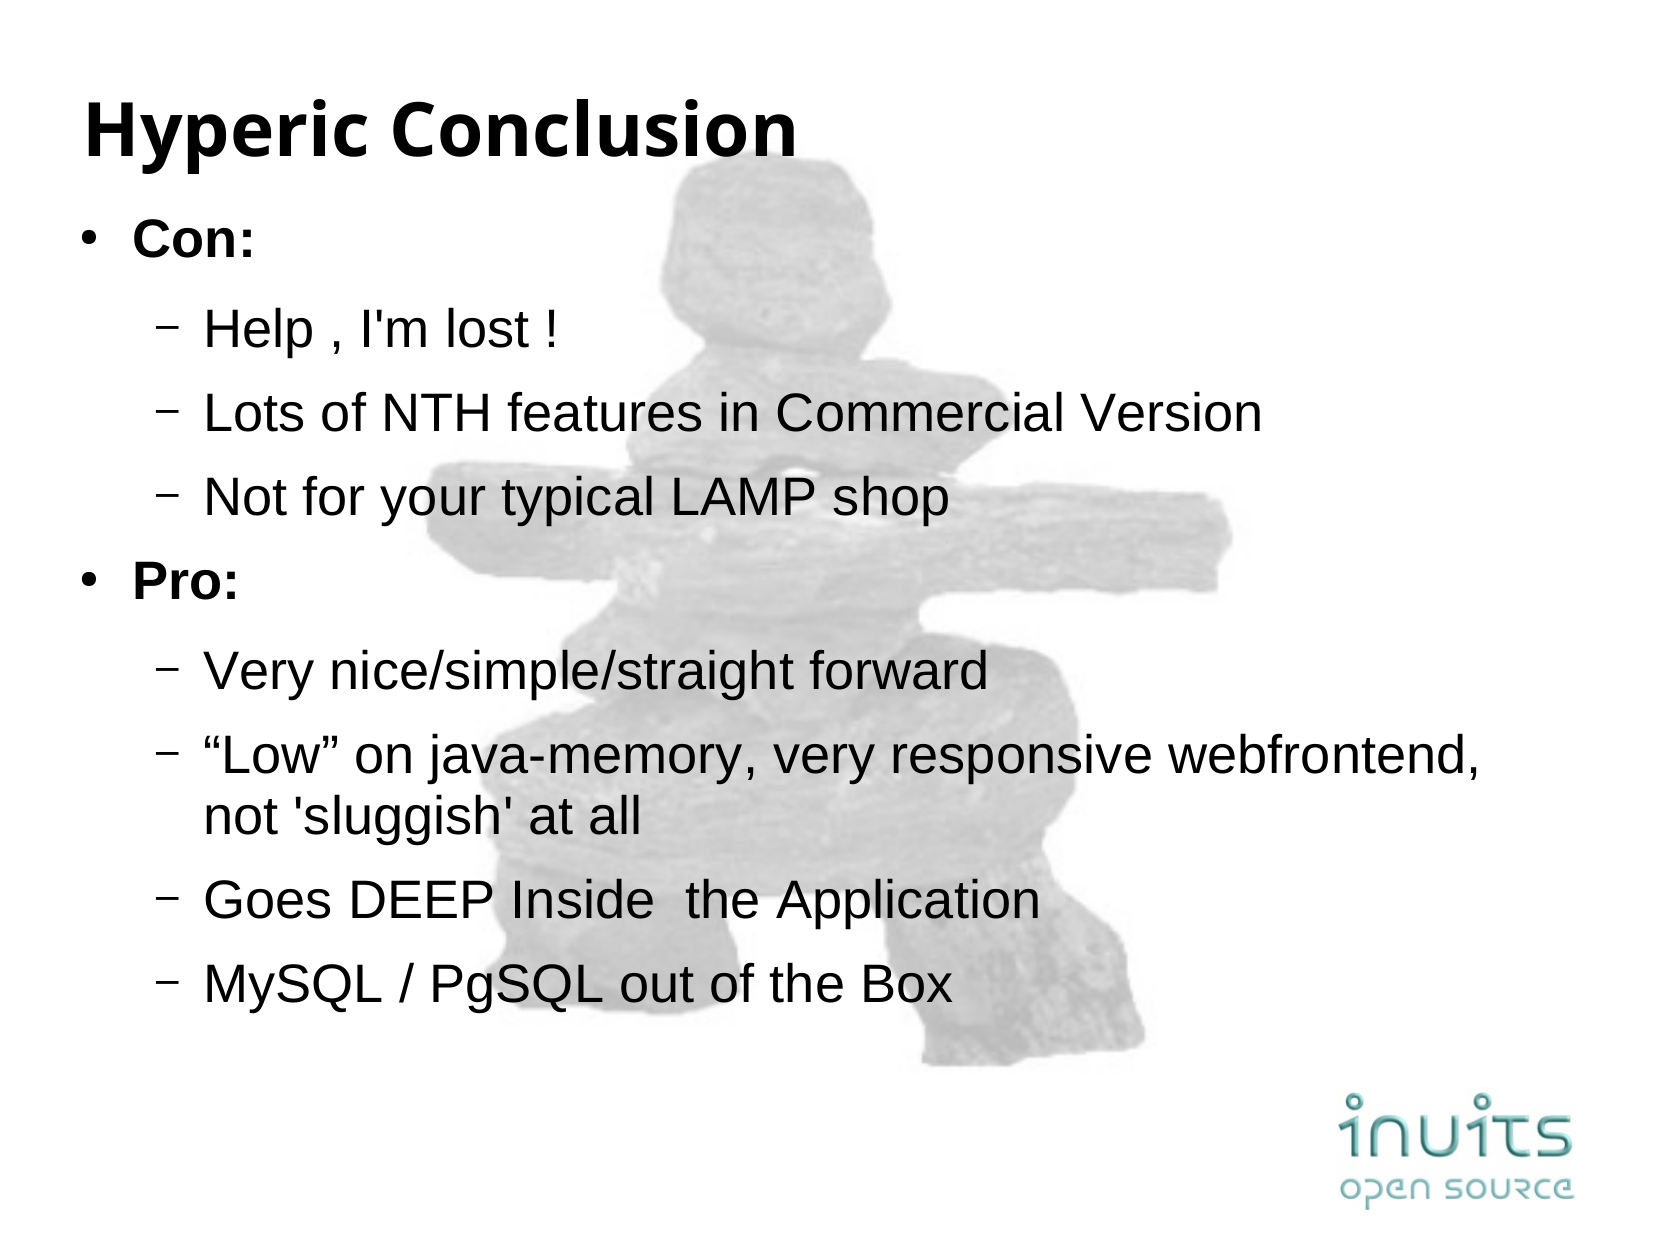

# Hyperic Conclusion
Con:
Help , I'm lost !
Lots of NTH features in Commercial Version
Not for your typical LAMP shop
Pro:
Very nice/simple/straight forward
“Low” on java-memory, very responsive webfrontend, not 'sluggish' at all
Goes DEEP Inside the Application
MySQL / PgSQL out of the Box
42